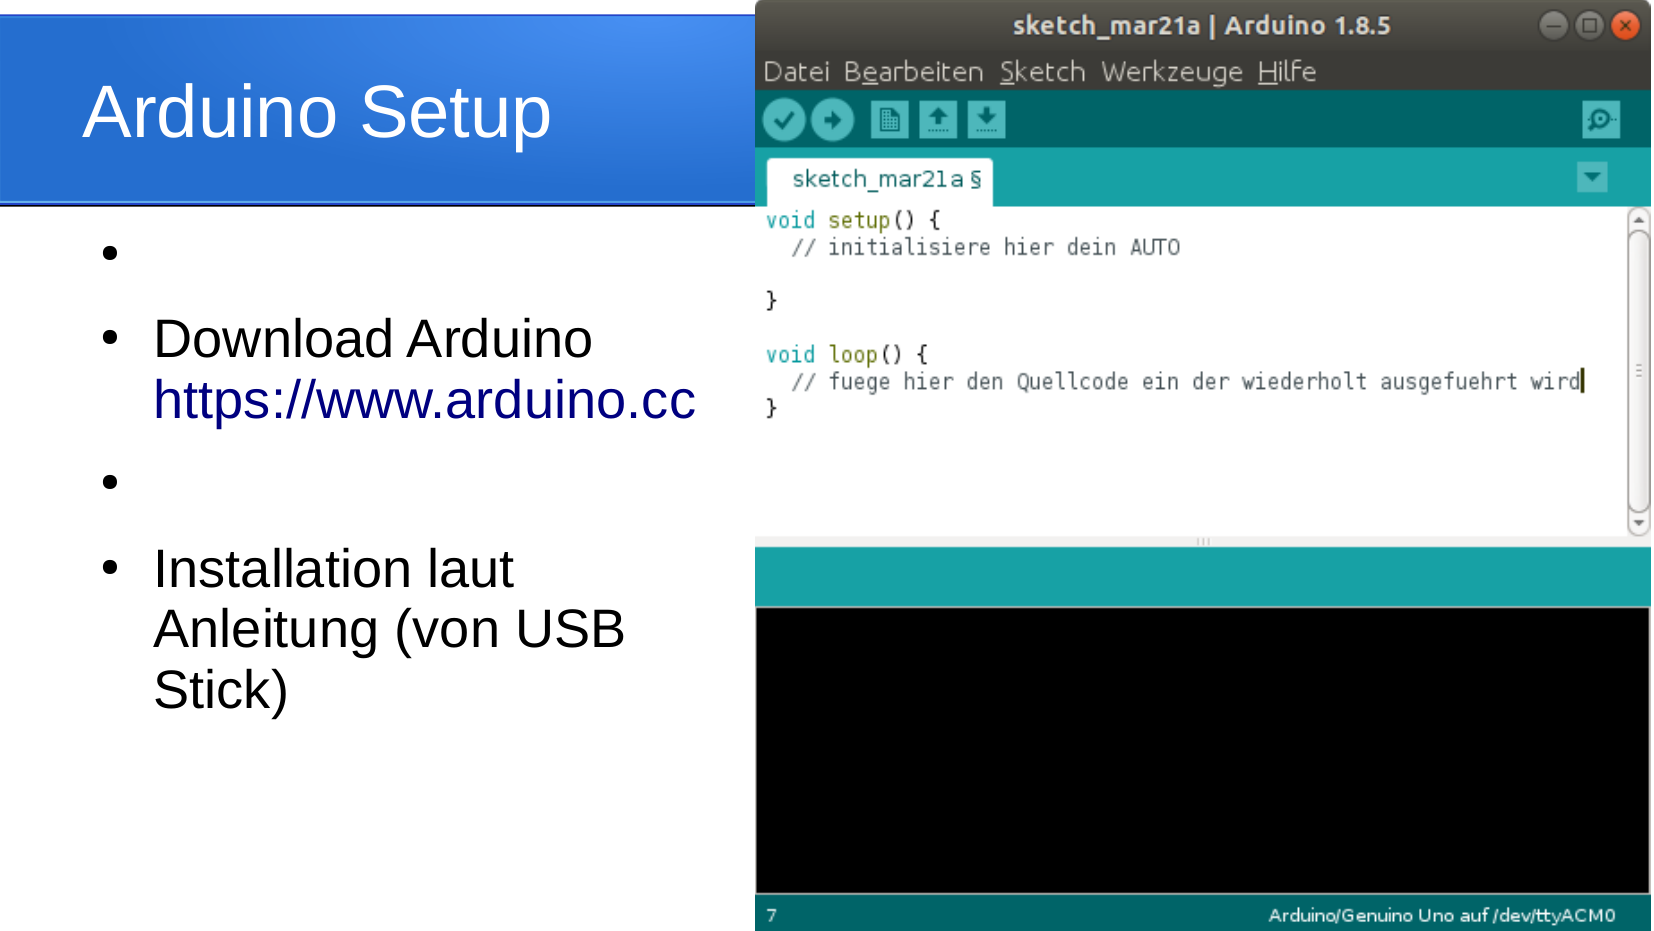

# Arduino Setup
Download Arduino https://www.arduino.cc
Installation laut Anleitung (von USB Stick)